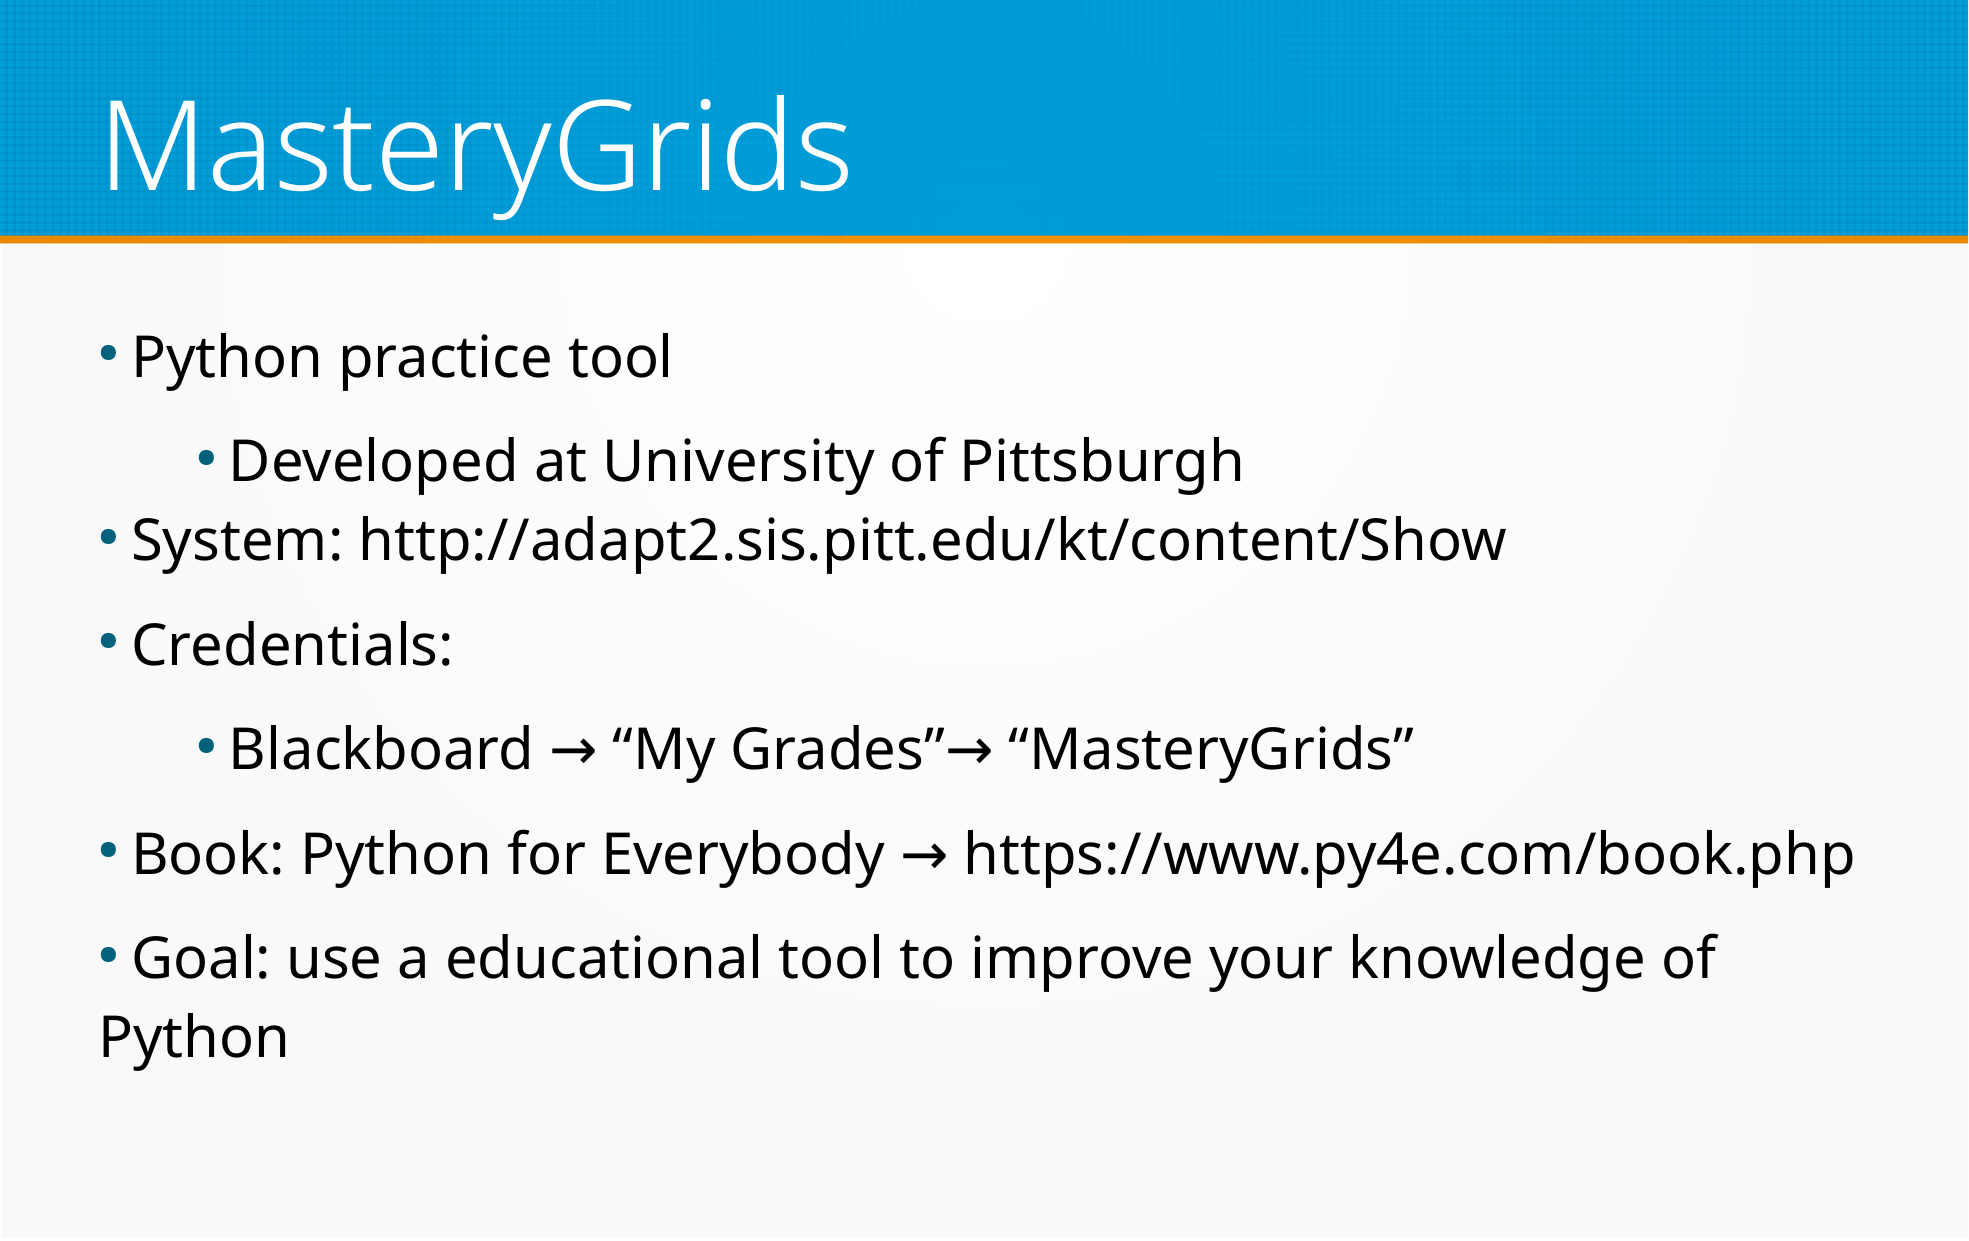

# MasteryGrids
 Python practice tool
 Developed at University of Pittsburgh
 System: http://adapt2.sis.pitt.edu/kt/content/Show
 Credentials:
 Blackboard → “My Grades”→ “MasteryGrids”
 Book: Python for Everybody → https://www.py4e.com/book.php
 Goal: use a educational tool to improve your knowledge of Python